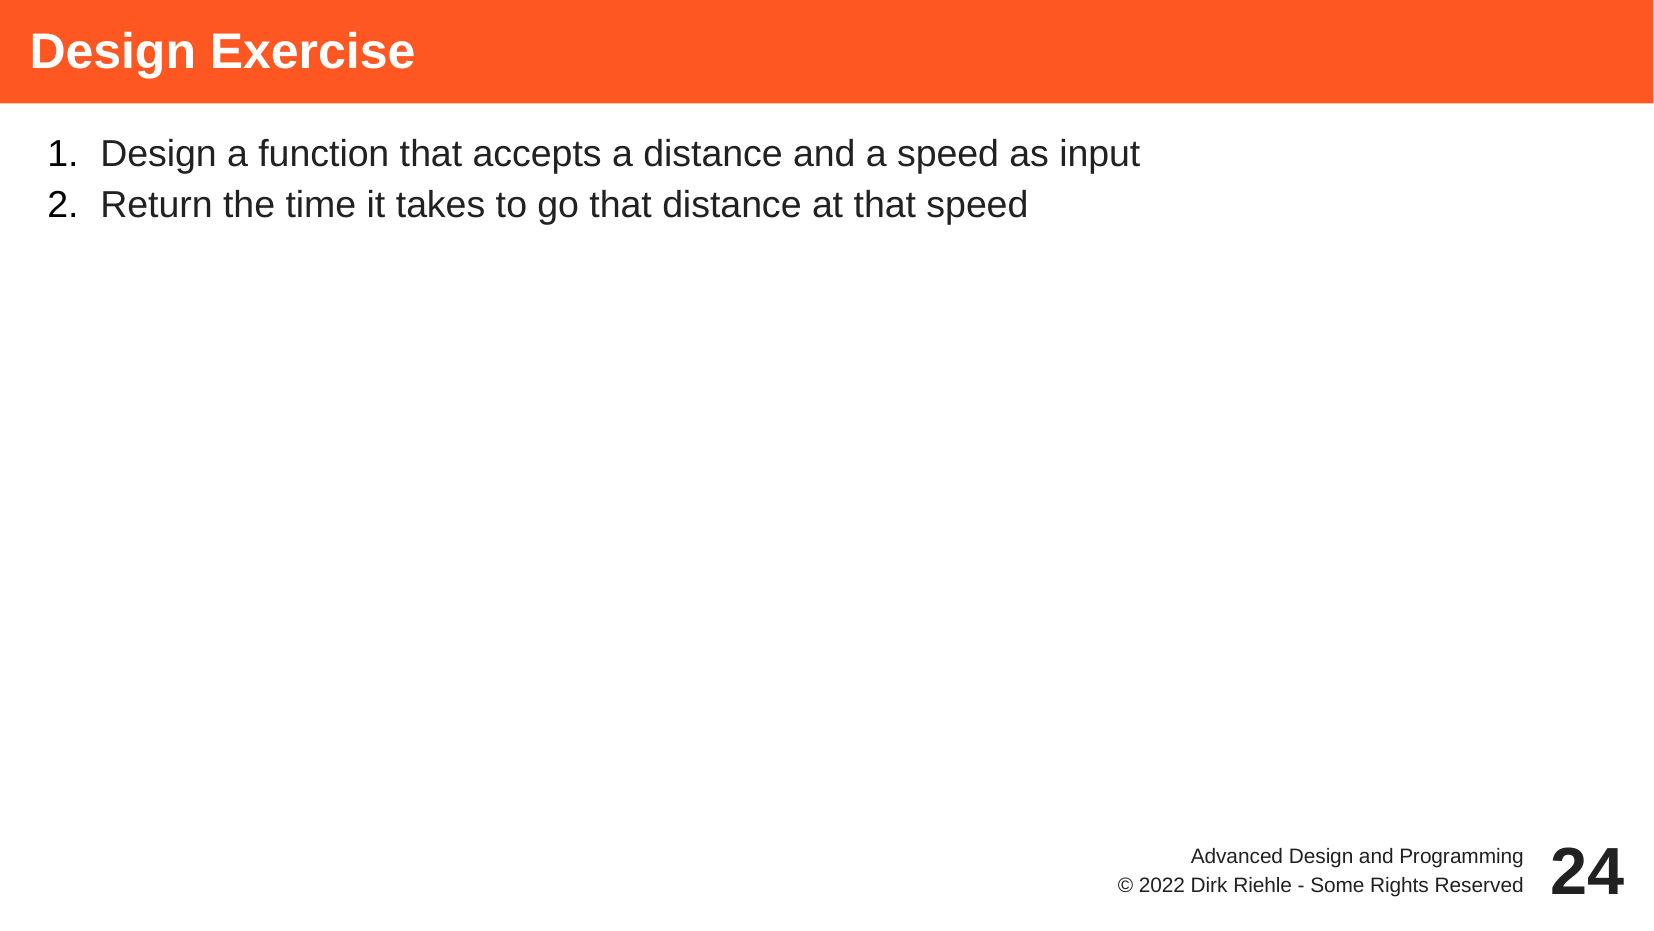

# Design Exercise
Design a function that accepts a distance and a speed as input
Return the time it takes to go that distance at that speed
Advanced Design and Programming
24
© 2022 Dirk Riehle - Some Rights Reserved